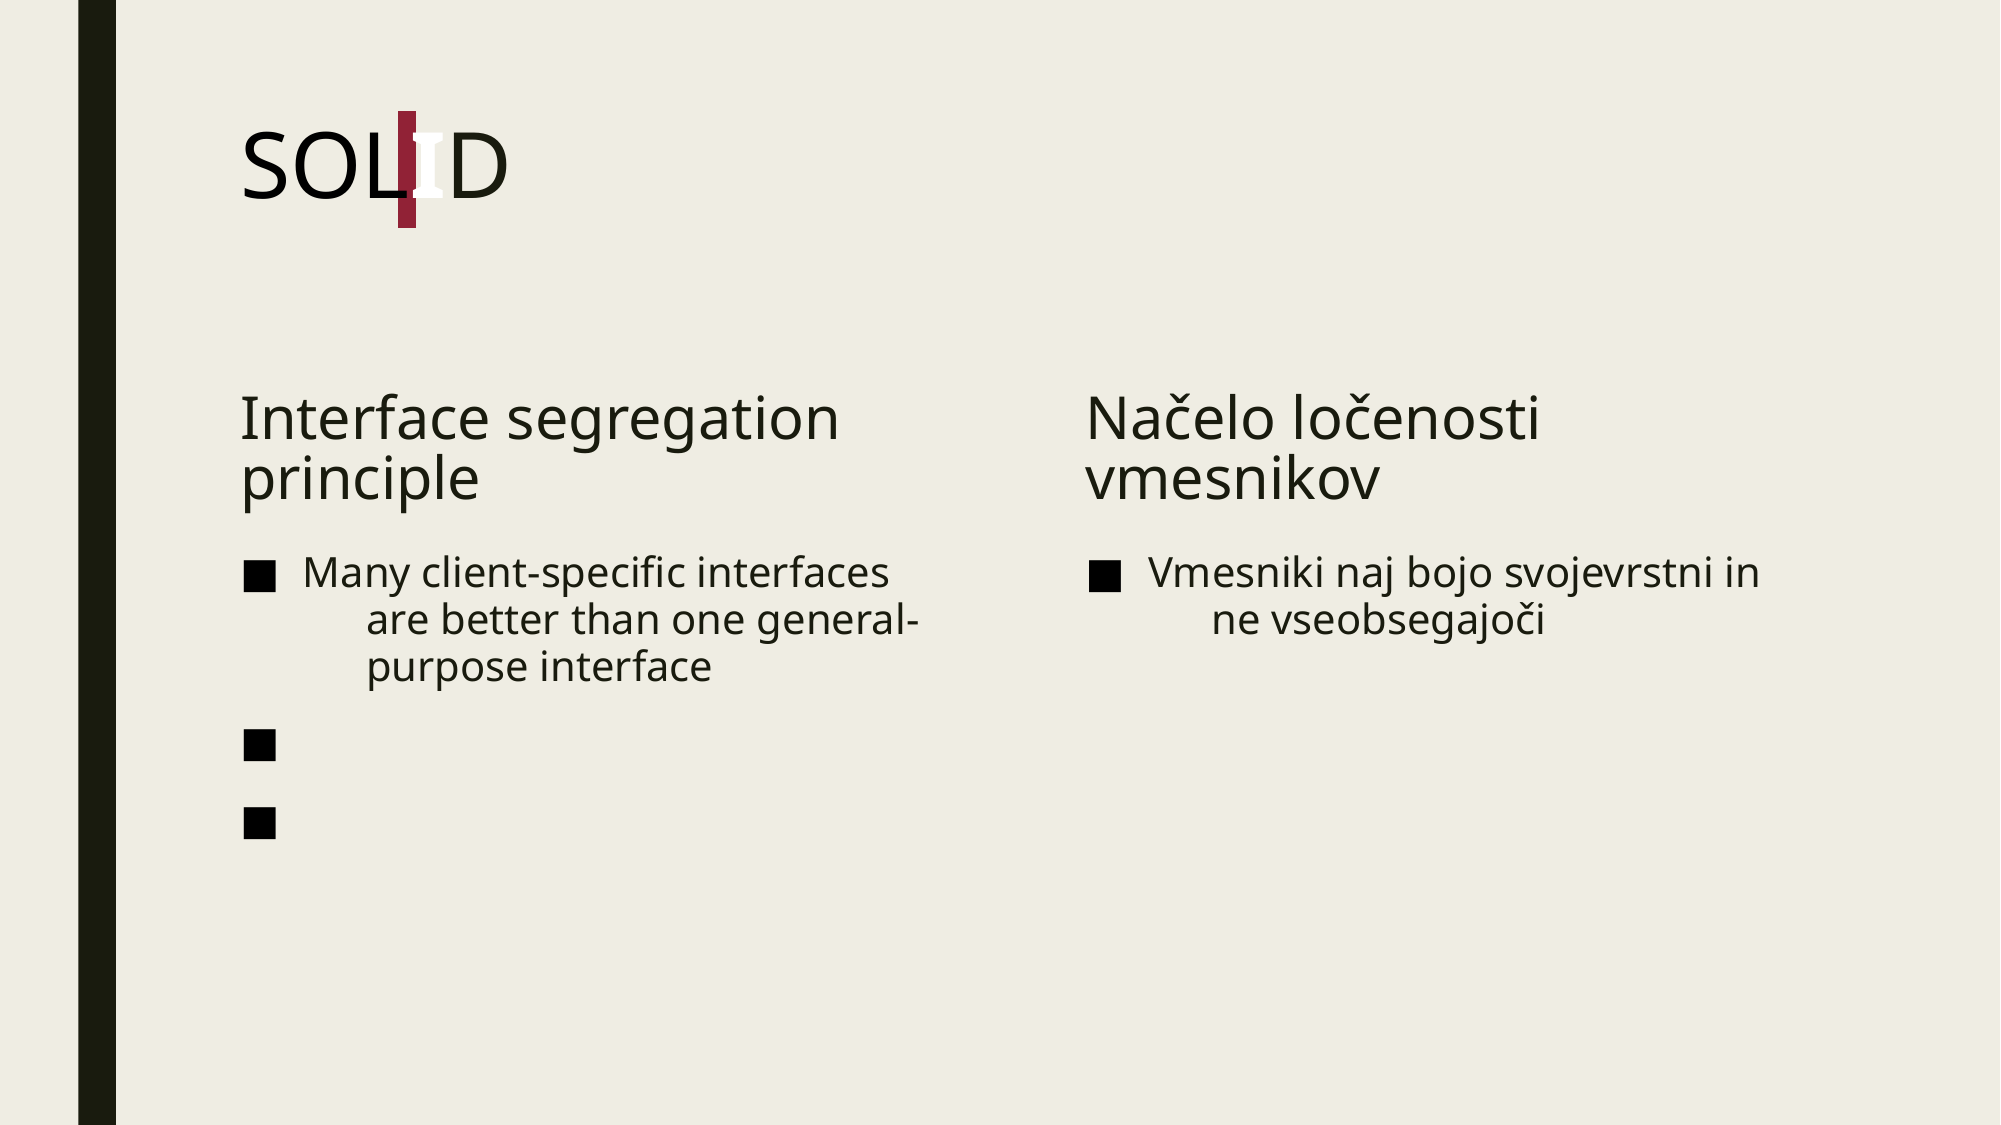

# SOLID
Interface segregation principle
Načelo ločenosti vmesnikov
Many client-specific interfaces are better than one general-purpose interface
Vmesniki naj bojo svojevrstni in ne vseobsegajoči